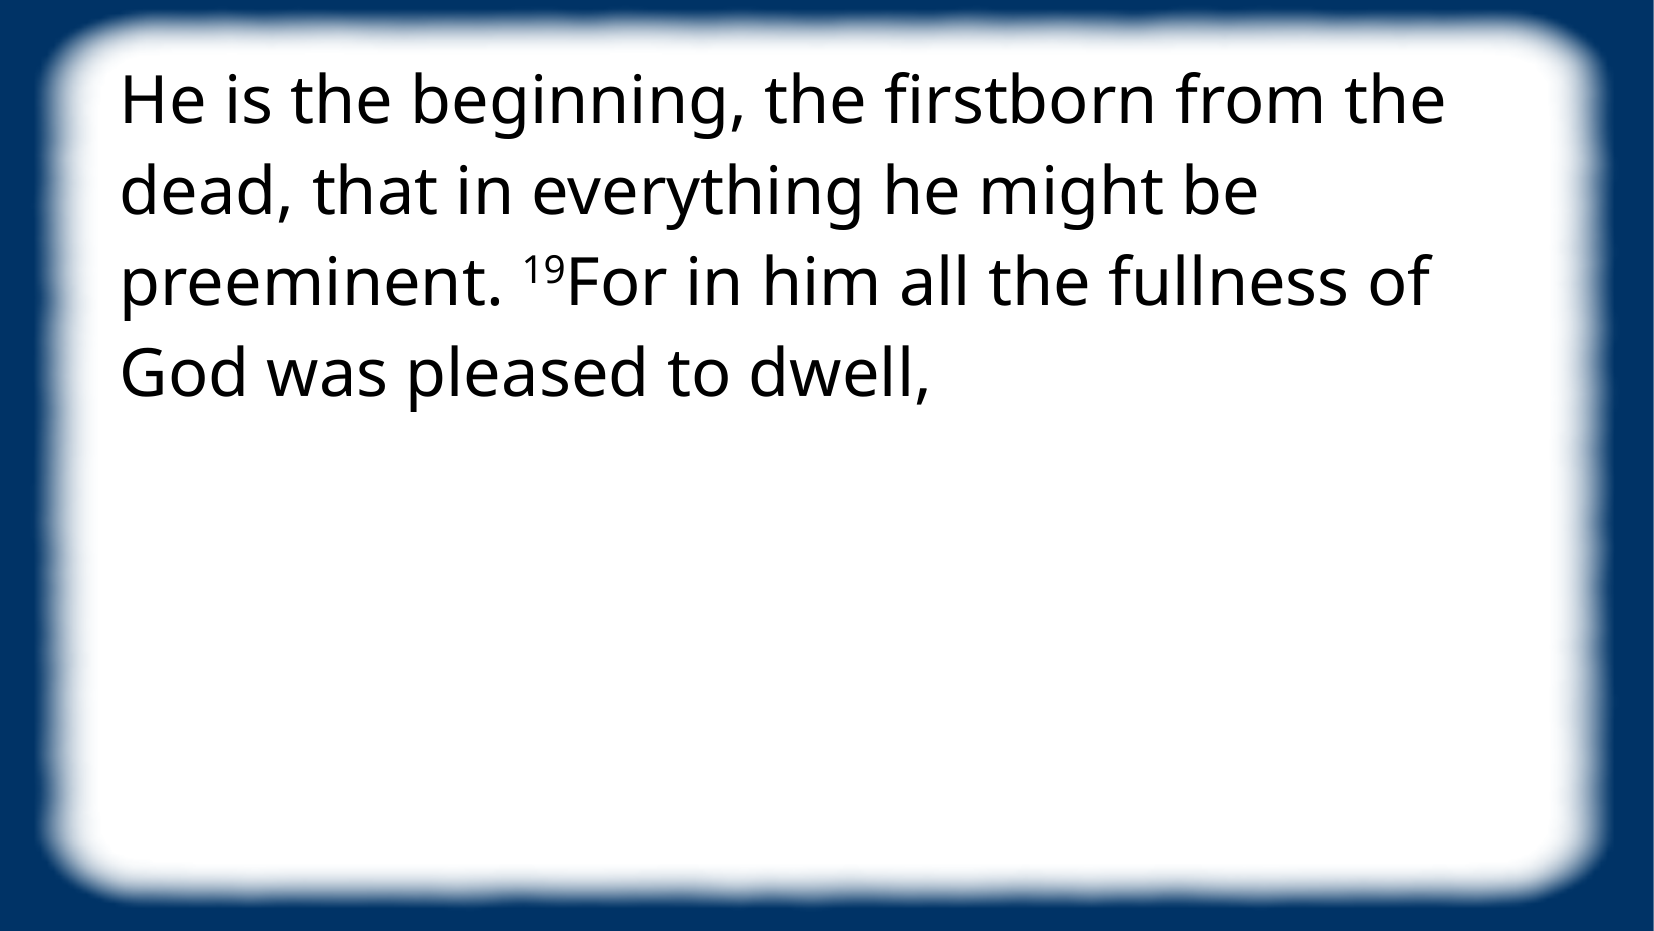

He is the beginning, the firstborn from the dead, that in everything he might be preeminent. 19For in him all the fullness of God was pleased to dwell,